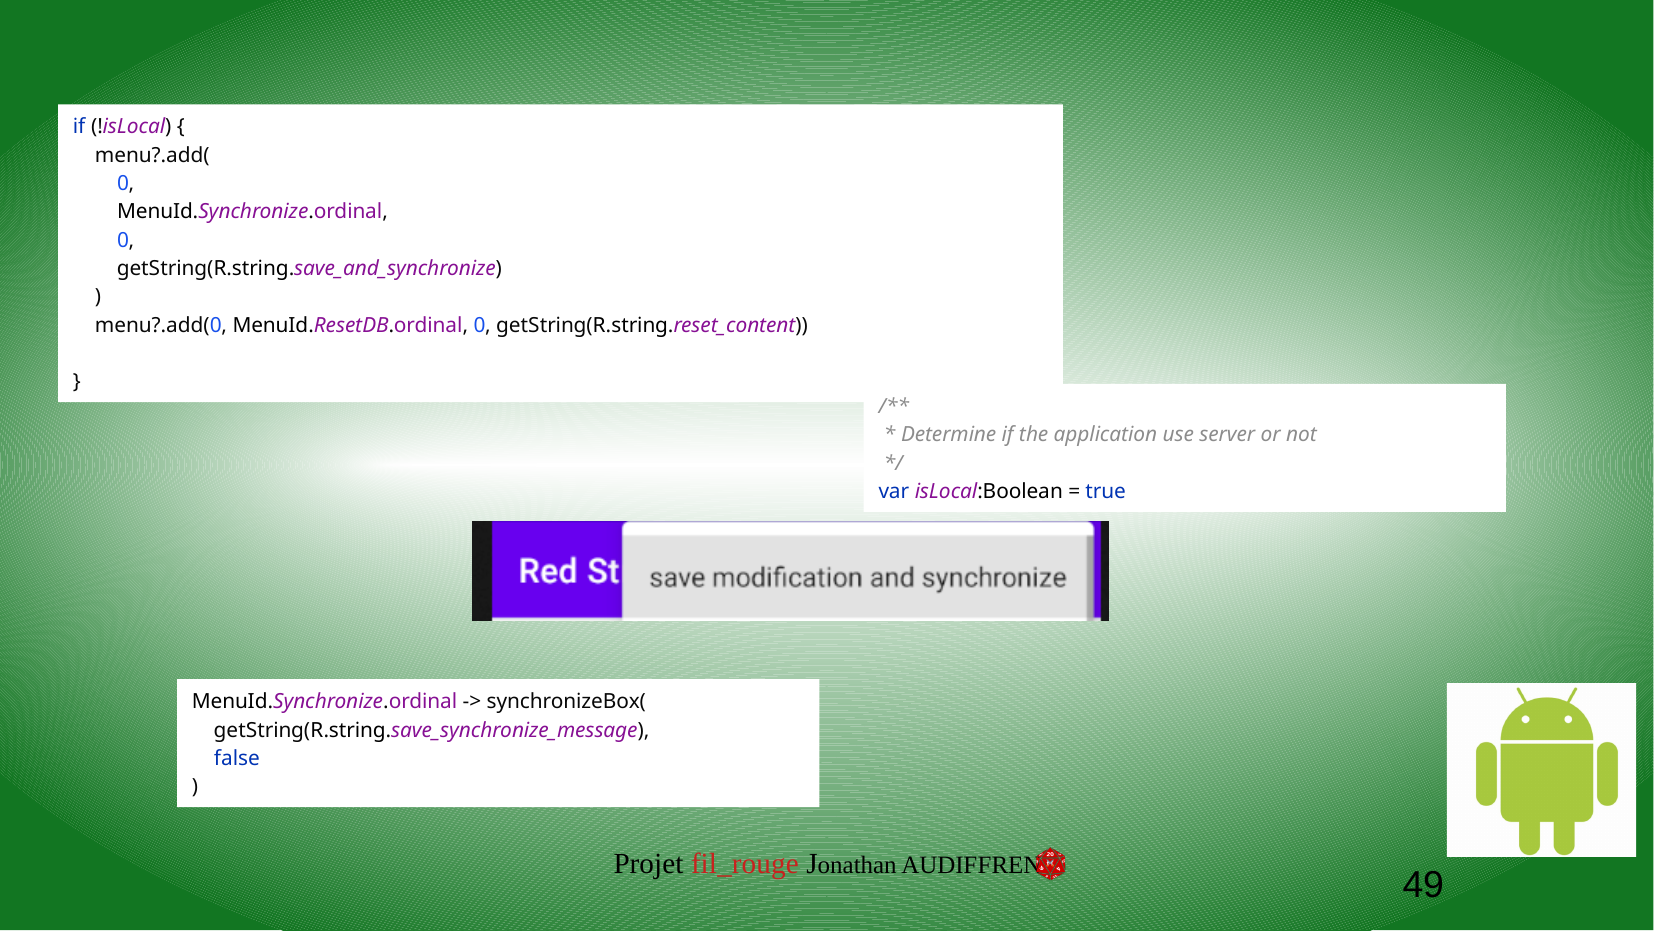

if (!isLocal) {
 menu?.add(
 0,
 MenuId.Synchronize.ordinal,
 0,
 getString(R.string.save_and_synchronize)
 )
 menu?.add(0, MenuId.ResetDB.ordinal, 0, getString(R.string.reset_content))
}
/**
 * Determine if the application use server or not
 */
var isLocal:Boolean = true
MenuId.Synchronize.ordinal -> synchronizeBox(
 getString(R.string.save_synchronize_message),
 false
)